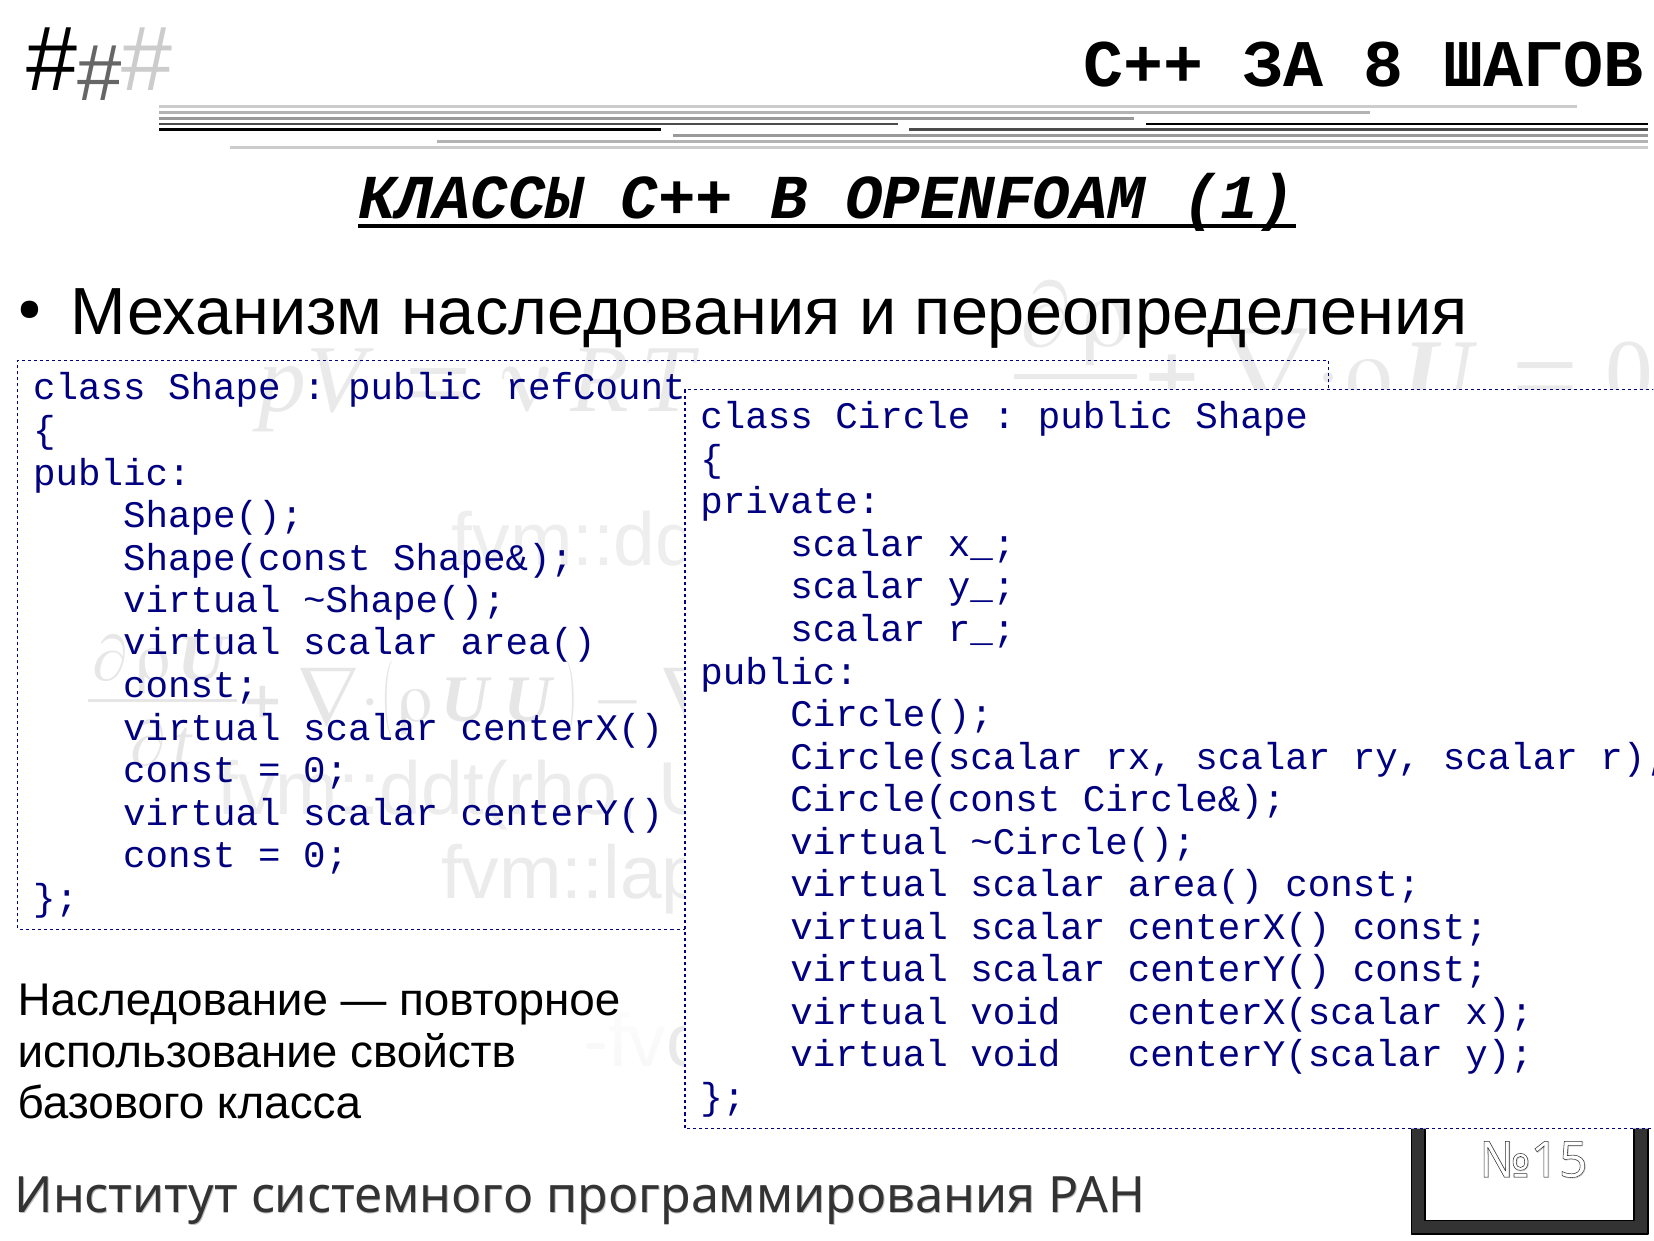

# КЛАССЫ C++ В OPENFOAM (1)
Механизм наследования и переопределения
class Shape : public refCount
{
public:
 Shape();
 Shape(const Shape&);
 virtual ~Shape();
 virtual scalar area()
 const;
 virtual scalar centerX()
 const = 0;
 virtual scalar centerY()
 const = 0;
};
class Circle : public Shape
{
private:
 scalar x_;
 scalar y_;
 scalar r_;
public:
 Circle();
 Circle(scalar rx, scalar ry, scalar r);
 Circle(const Circle&);
 virtual ~Circle();
 virtual scalar area() const;
 virtual scalar centerX() const;
 virtual scalar centerY() const;
 virtual void centerX(scalar x);
 virtual void centerY(scalar y);
};
Наследование — повторное использование свойств базового класса